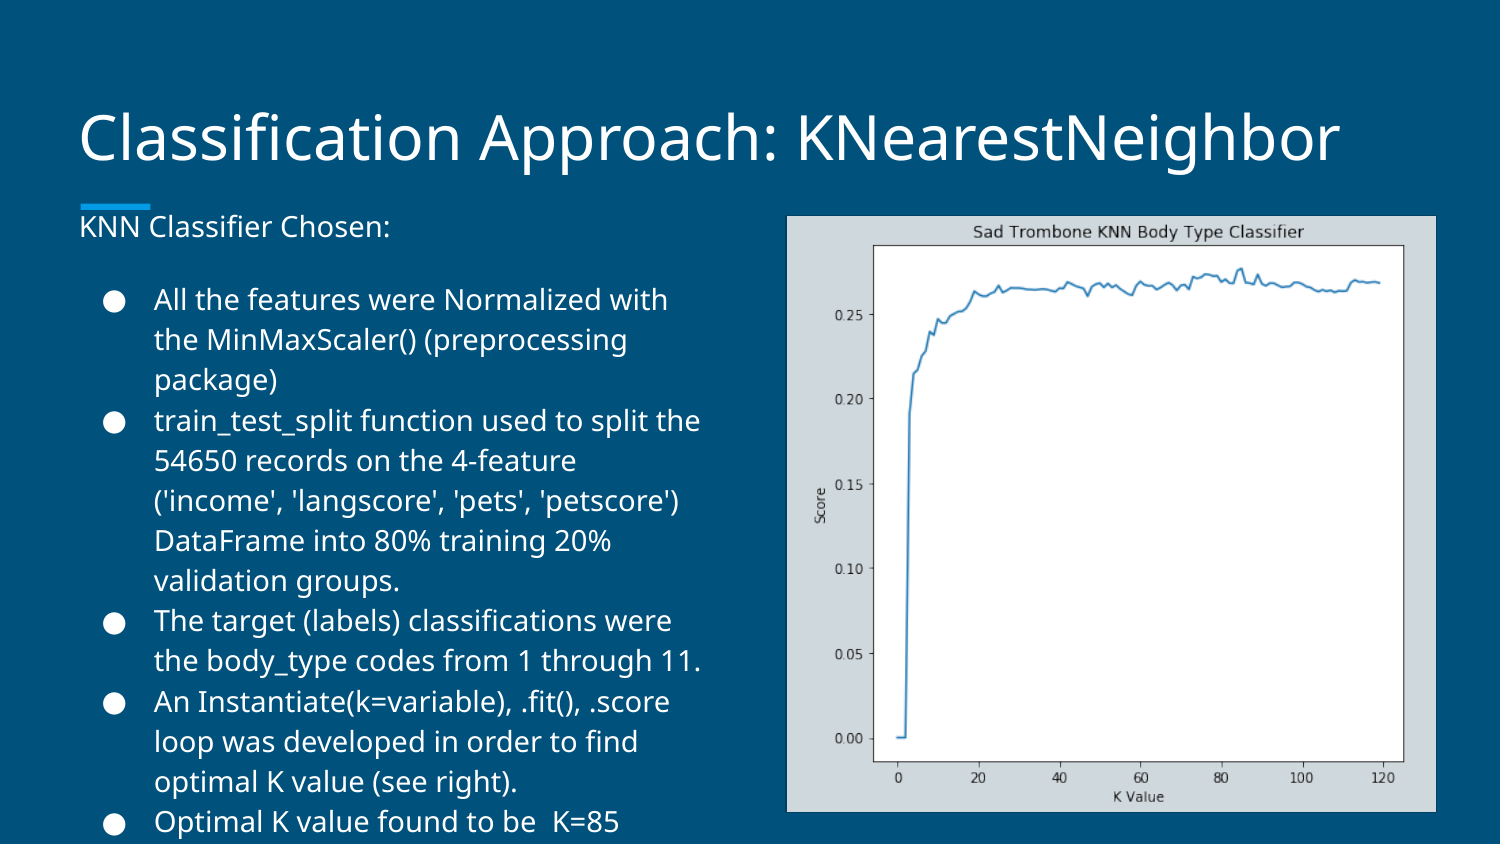

# Classification Approach: KNearestNeighbor
KNN Classifier Chosen:
All the features were Normalized with the MinMaxScaler() (preprocessing package)
train_test_split function used to split the 54650 records on the 4-feature ('income', 'langscore', 'pets', 'petscore') DataFrame into 80% training 20% validation groups.
The target (labels) classifications were the body_type codes from 1 through 11.
An Instantiate(k=variable), .fit(), .score loop was developed in order to find optimal K value (see right).
Optimal K value found to be K=85
Best Score was 0.2764